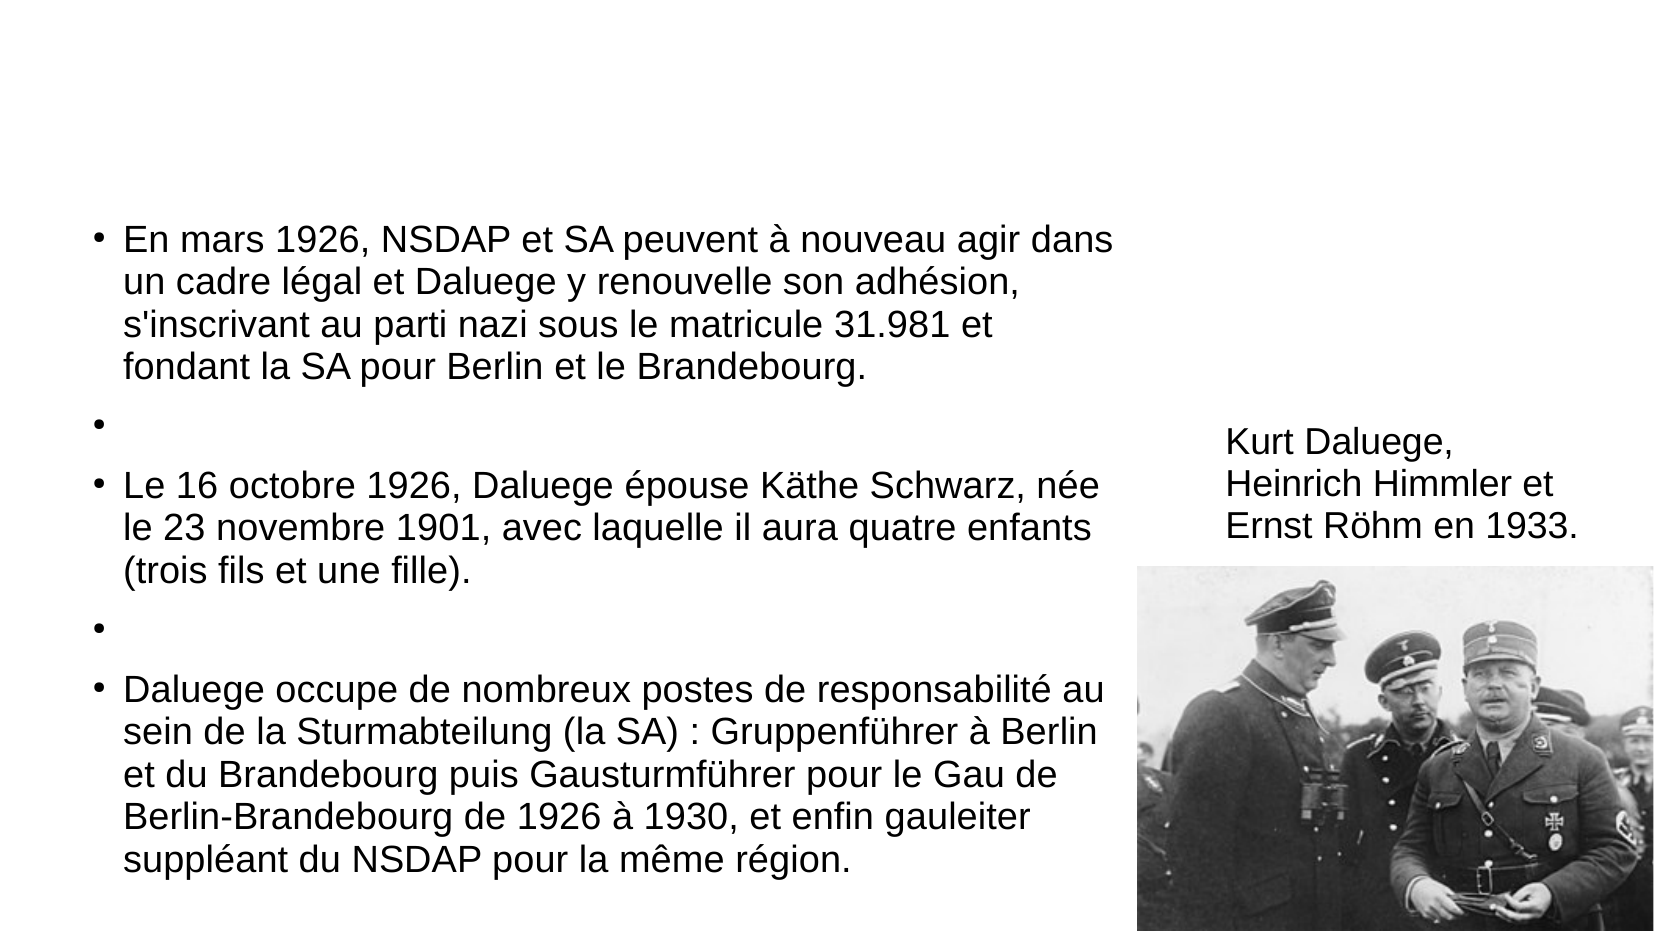

#
En mars 1926, NSDAP et SA peuvent à nouveau agir dans un cadre légal et Daluege y renouvelle son adhésion, s'inscrivant au parti nazi sous le matricule 31.981 et fondant la SA pour Berlin et le Brandebourg.
Le 16 octobre 1926, Daluege épouse Käthe Schwarz, née le 23 novembre 1901, avec laquelle il aura quatre enfants (trois fils et une fille).
Daluege occupe de nombreux postes de responsabilité au sein de la Sturmabteilung (la SA) : Gruppenführer à Berlin et du Brandebourg puis Gausturmführer pour le Gau de Berlin-Brandebourg de 1926 à 1930, et enfin gauleiter suppléant du NSDAP pour la même région.
Kurt Daluege, Heinrich Himmler et Ernst Röhm en 1933.